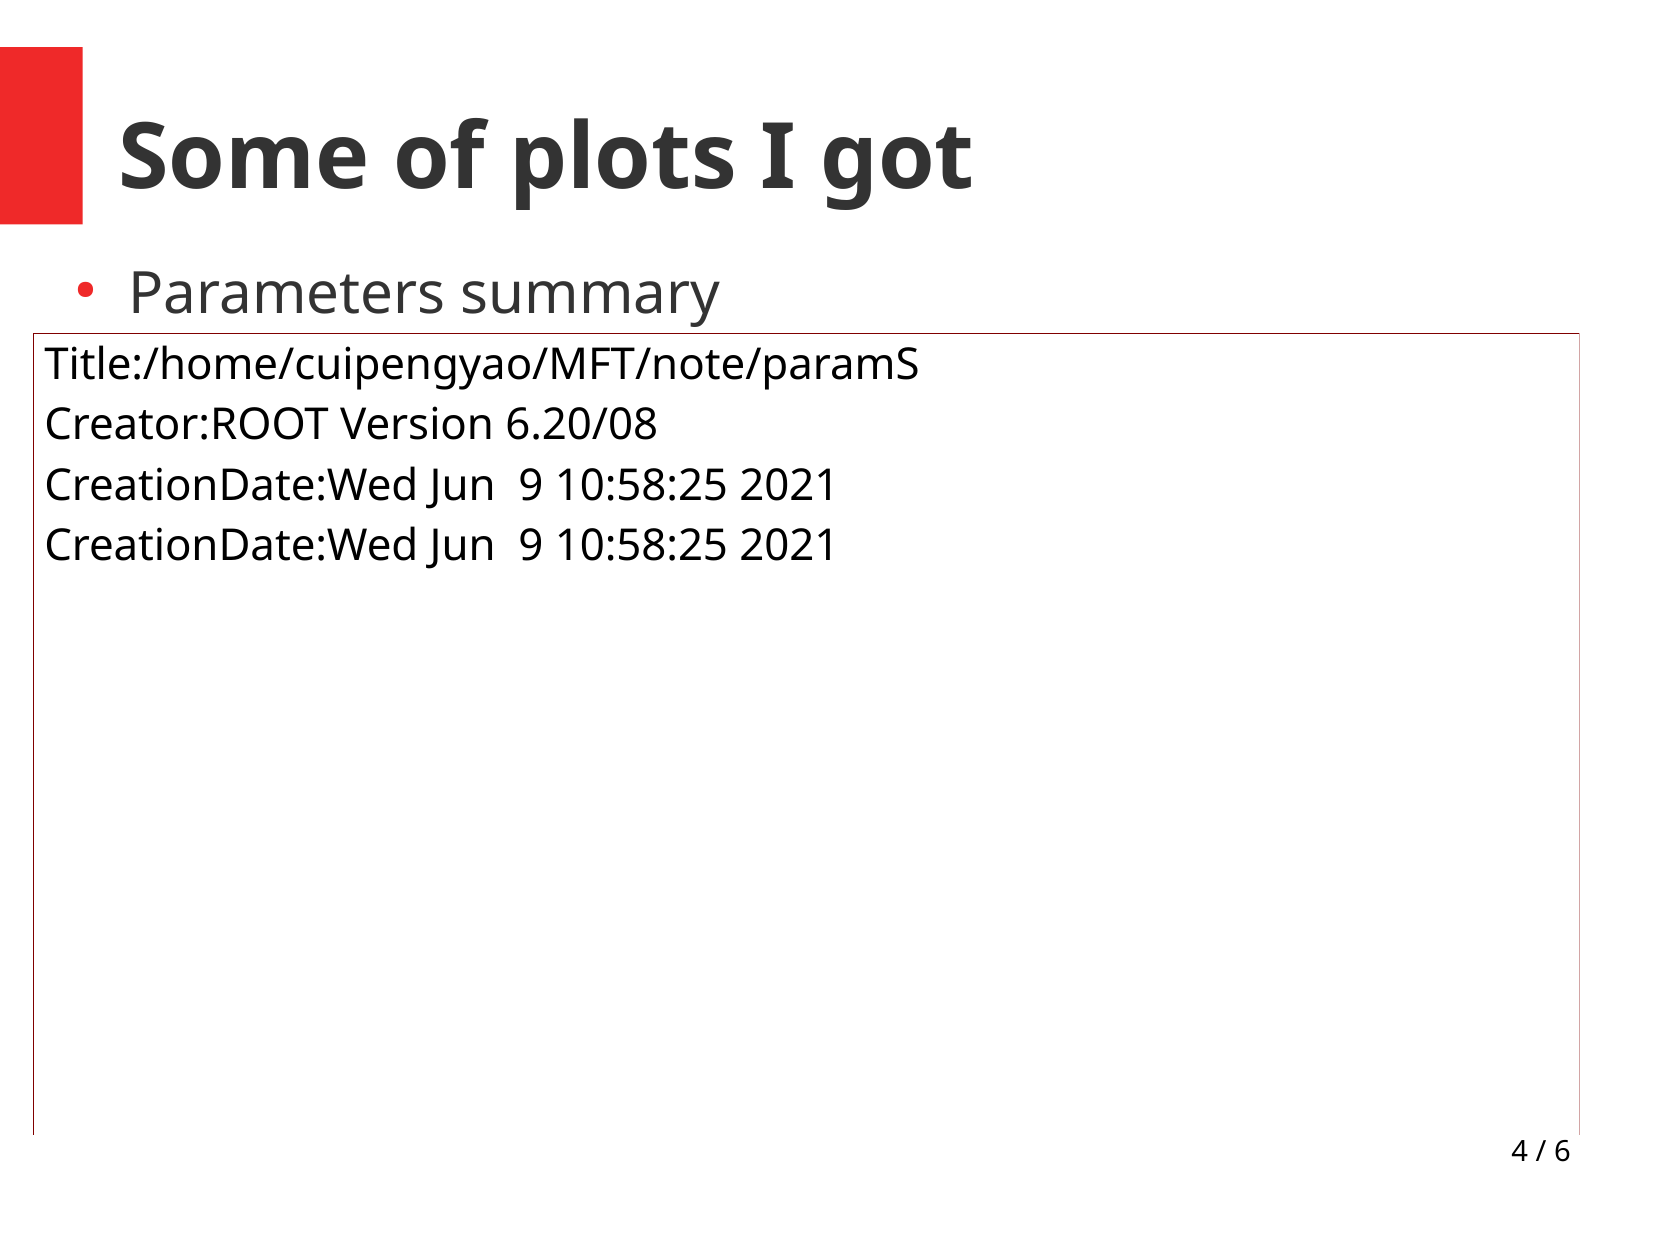

# Some of plots I got
Parameters summary
4